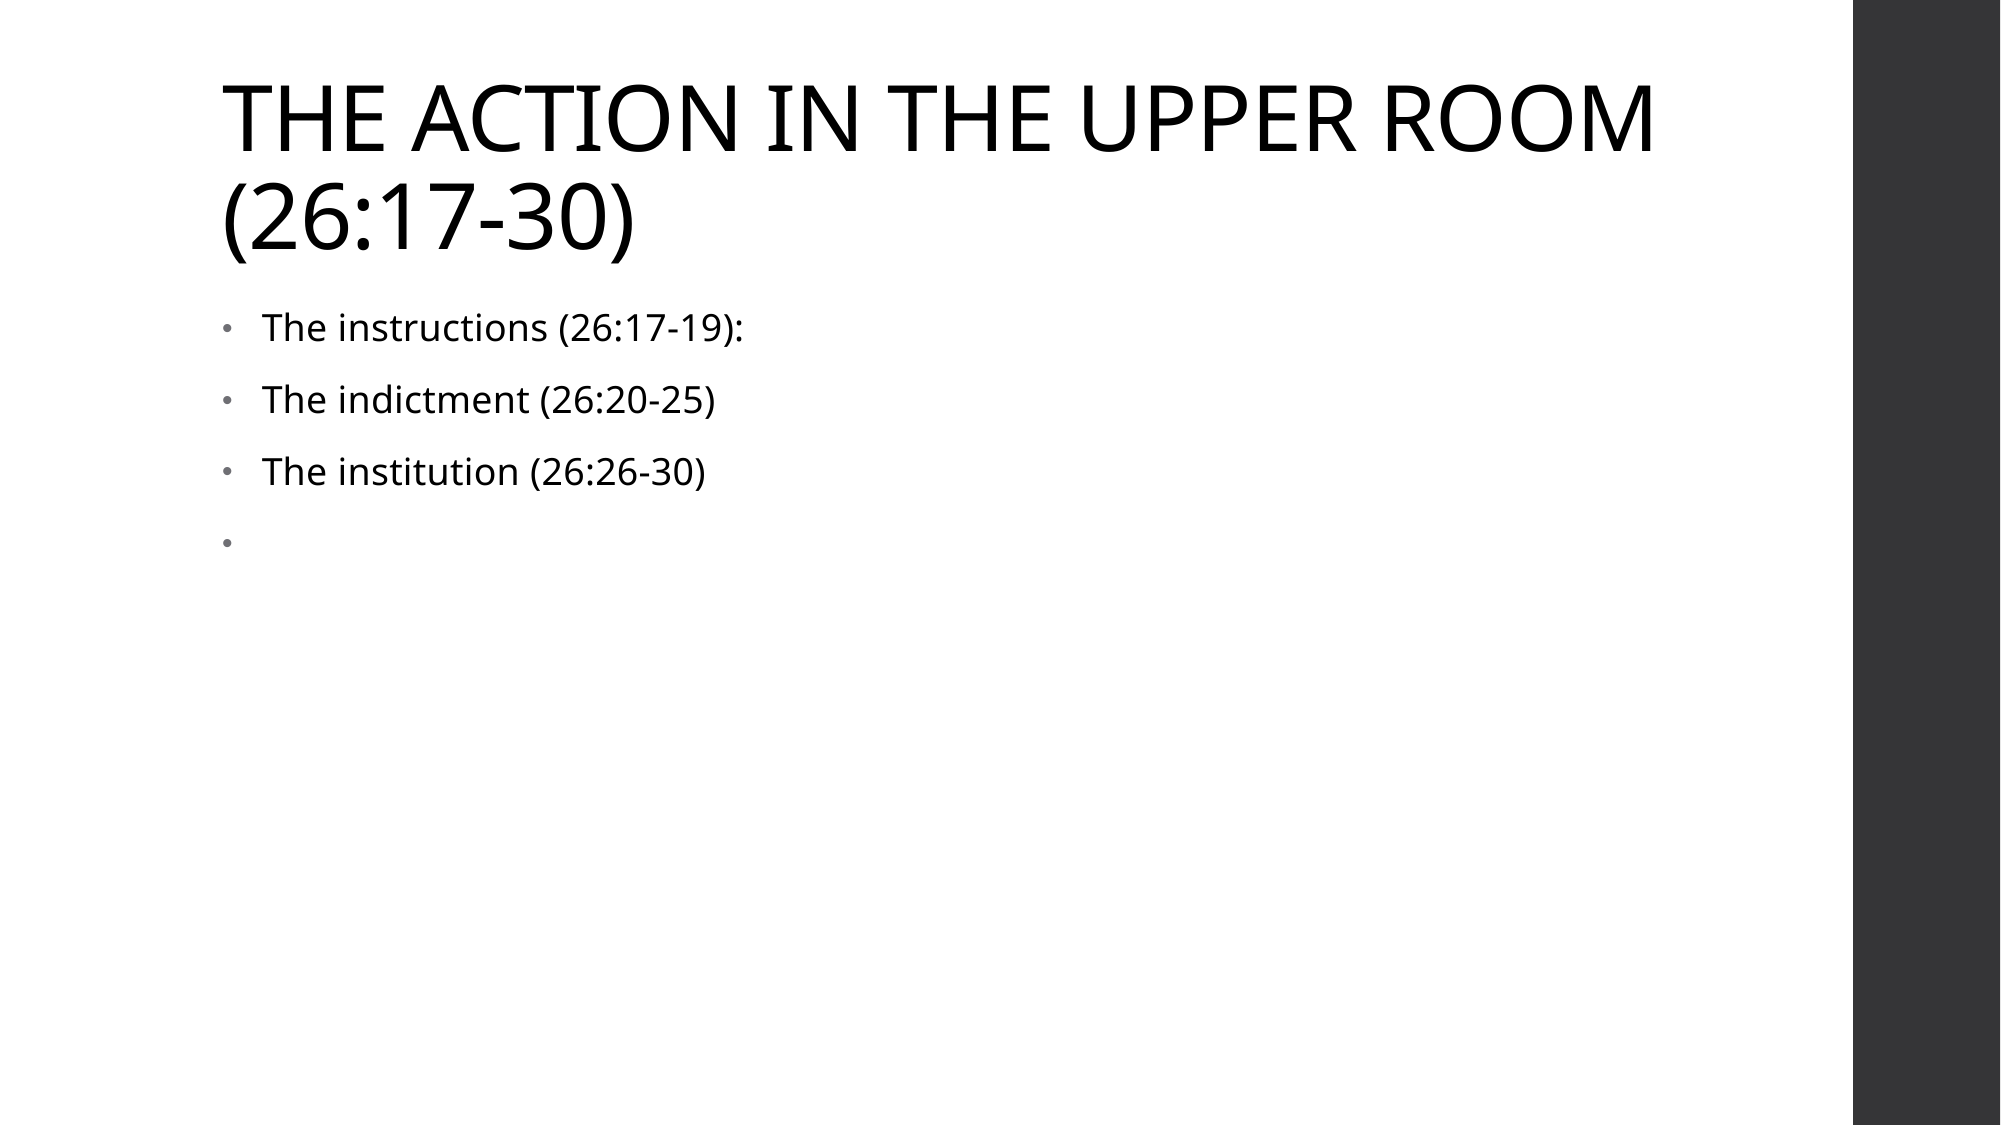

# THE ACTION IN THE UPPER ROOM (26:17-30)
 The instructions (26:17-19):
 The indictment (26:20-25)
 The institution (26:26-30)